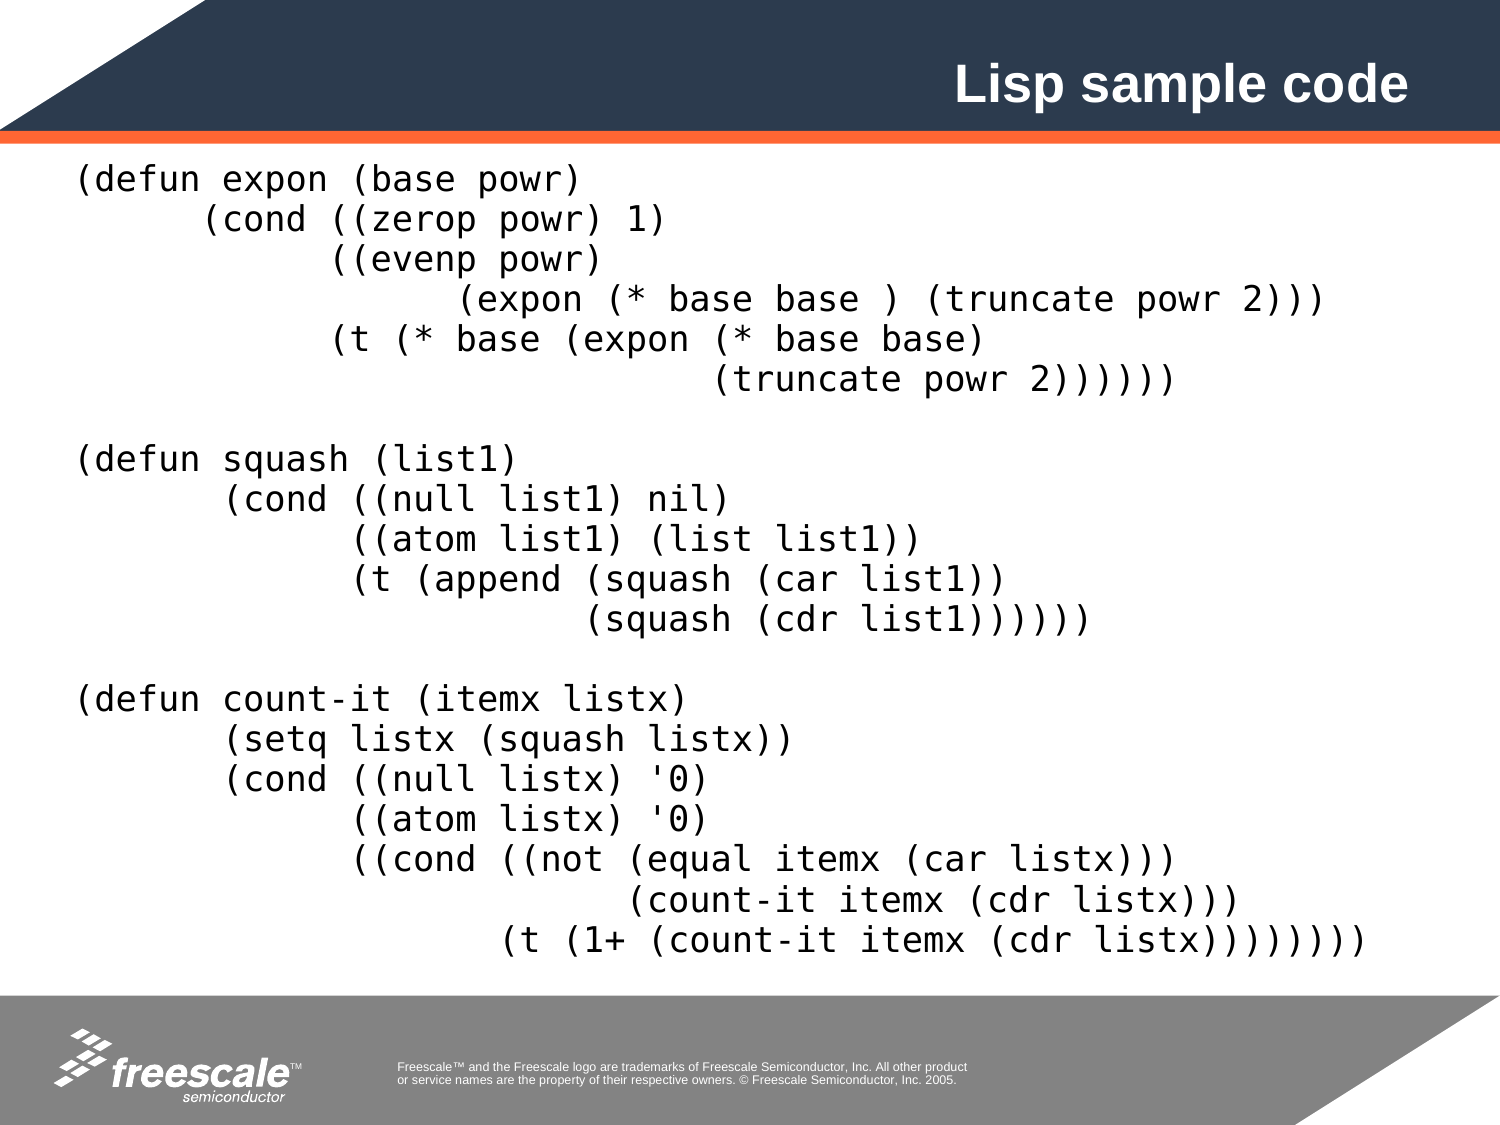

# Lisp sample code
(defun expon (base powr)
 (cond ((zerop powr) 1)
 ((evenp powr)
 (expon (* base base ) (truncate powr 2)))
 (t (* base (expon (* base base)
 (truncate powr 2))))))
(defun squash (list1)
 (cond ((null list1) nil)
 ((atom list1) (list list1))
 (t (append (squash (car list1))
 (squash (cdr list1))))))
(defun count-it (itemx listx)
 (setq listx (squash listx))
 (cond ((null listx) '0)
 ((atom listx) '0)
 ((cond ((not (equal itemx (car listx)))
 (count-it itemx (cdr listx)))
 (t (1+ (count-it itemx (cdr listx))))))))